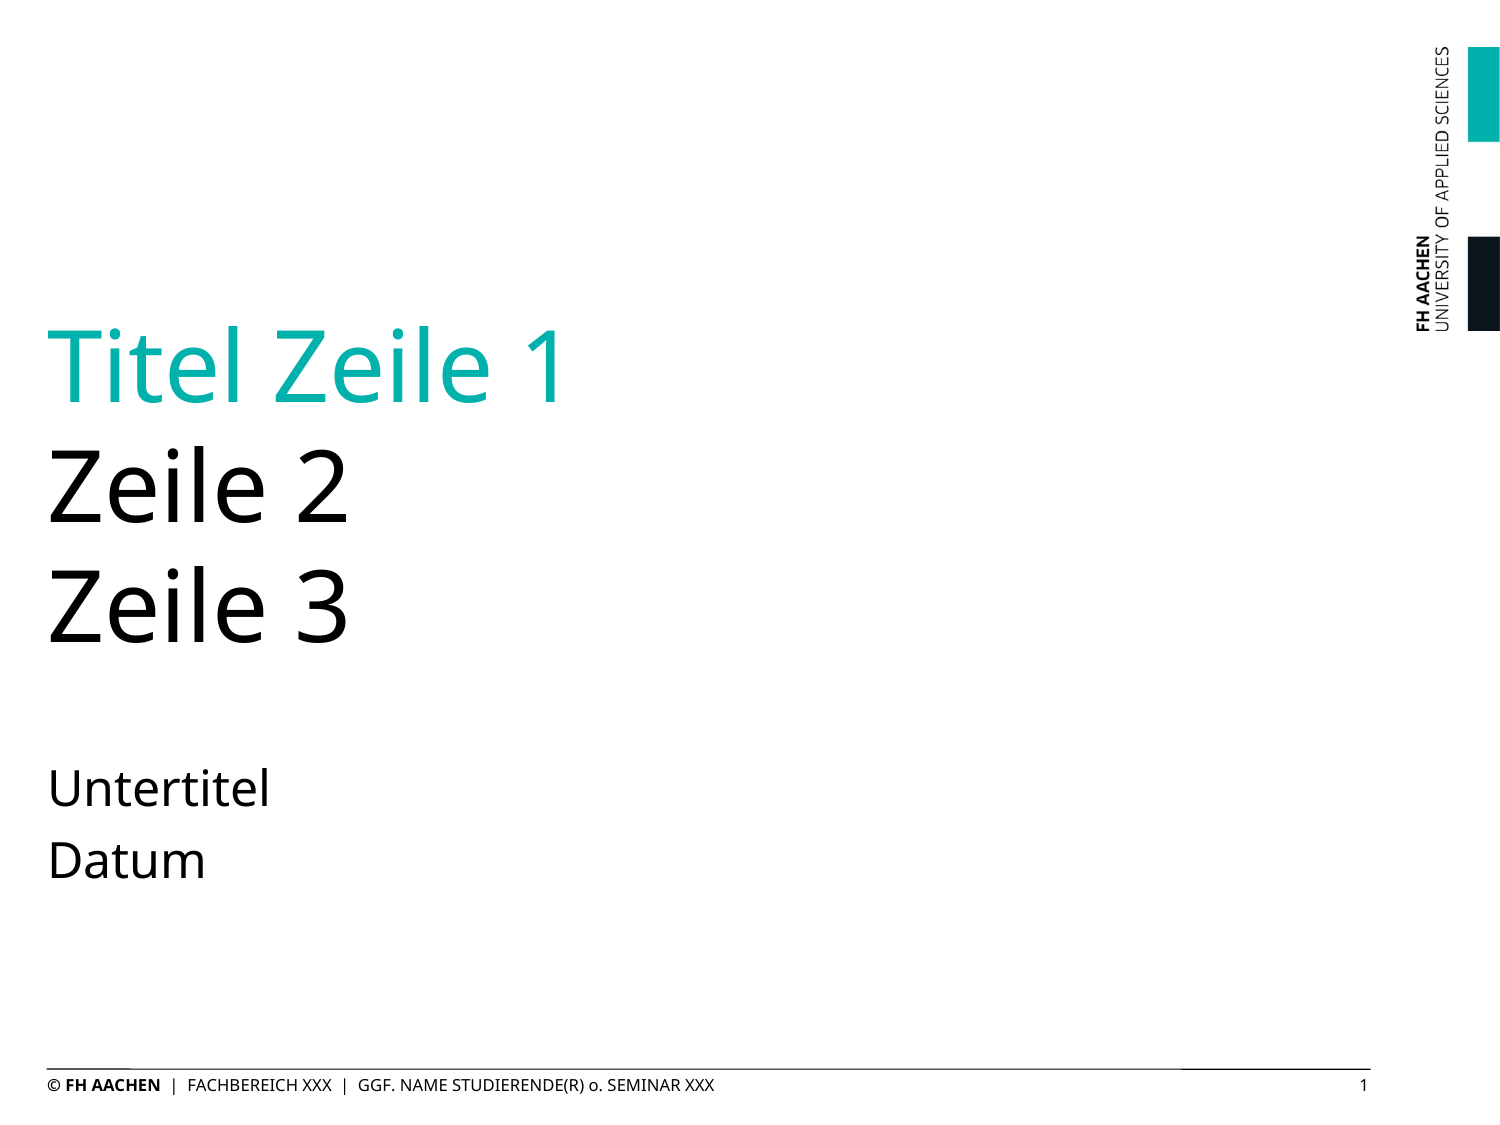

# Titel Zeile 1 Zeile 2 Zeile 3
Untertitel
Datum
© FH AACHEN | FACHBEREICH XXX | GGF. NAME STUDIERENDE(R) o. SEMINAR XXX